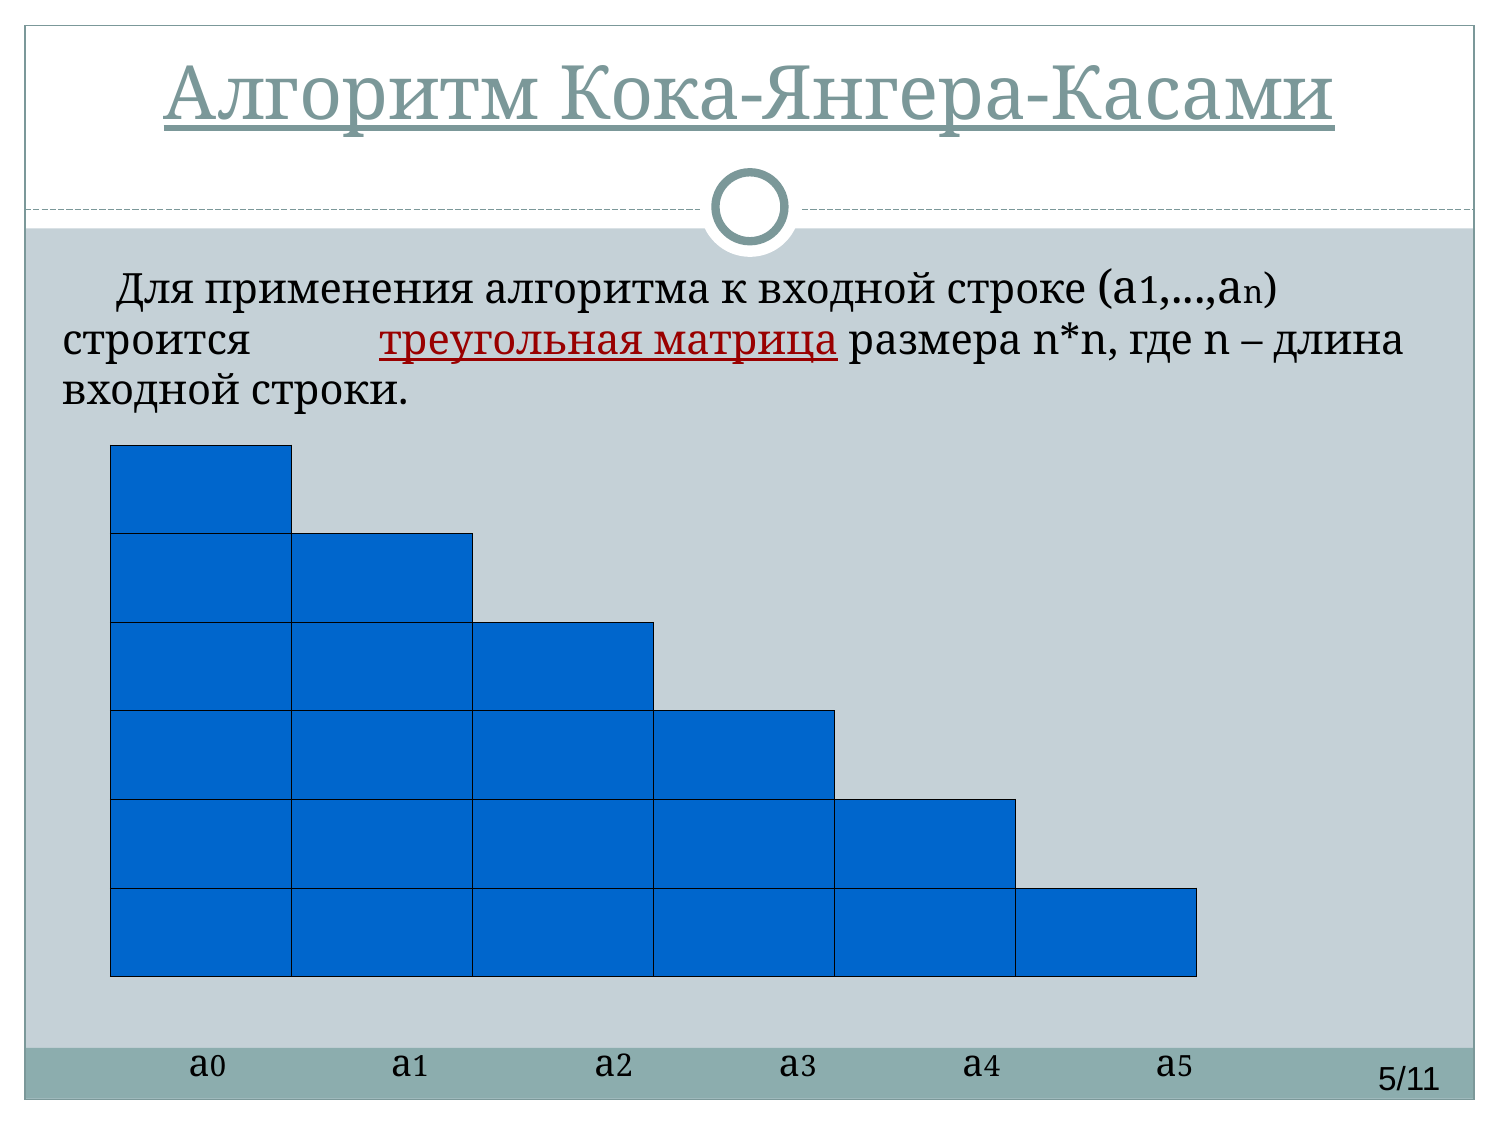

# Алгоритм Кока-Янгера-Касами
 Для применения алгоритма к входной строке (a1,...,an) строится треугольная матрица размера n*n, где n – длина входной строки.
 a0 a1 a2 a3 a4 a5
| | | | | | |
| --- | --- | --- | --- | --- | --- |
| | | | | | |
| | | | | | |
| | | | | | |
| | | | | | |
| | | | | | |